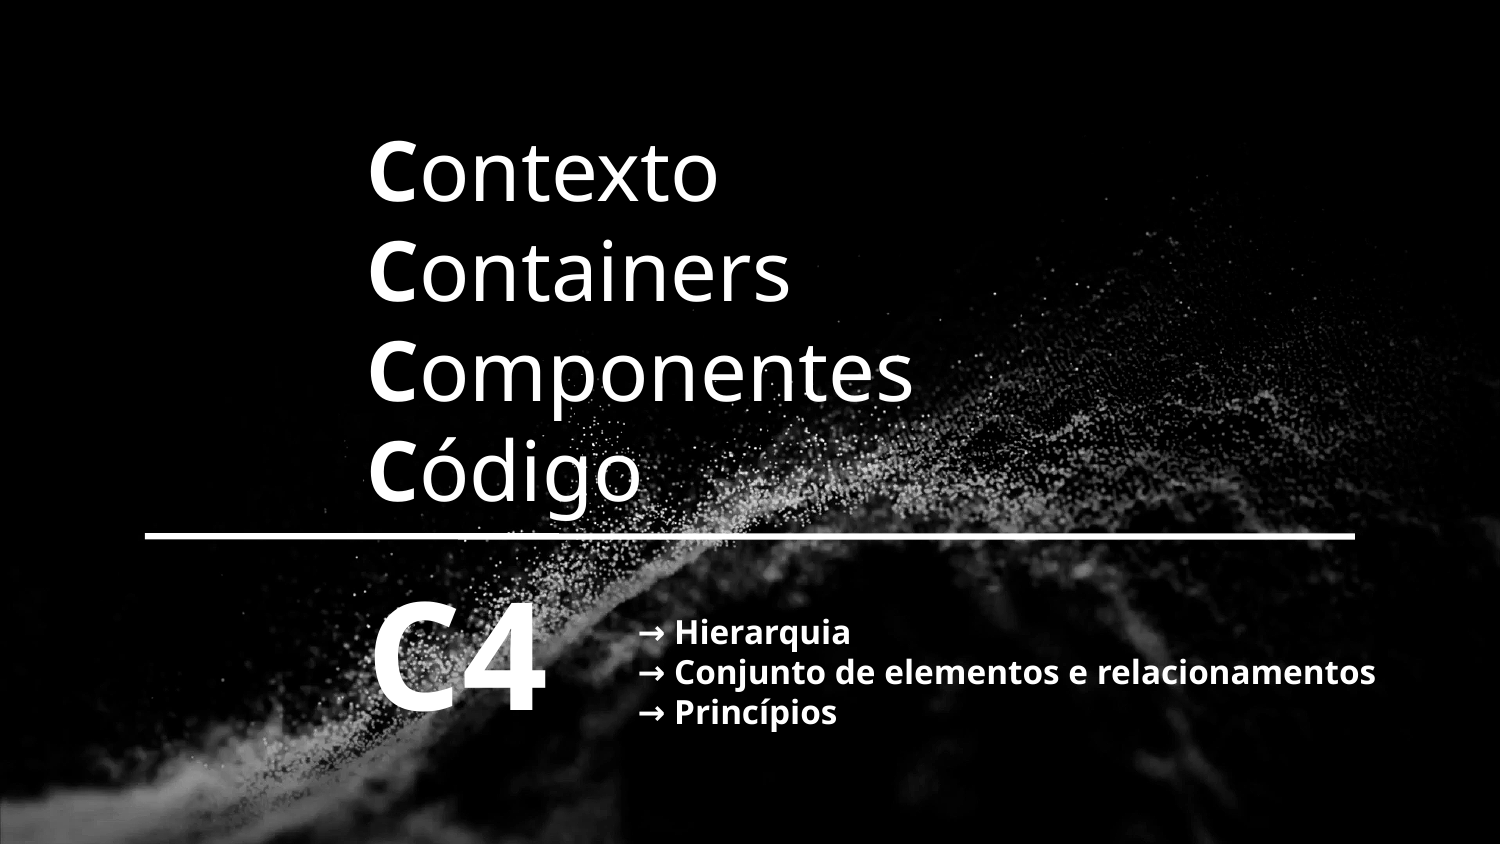

Contexto
Containers
Componentes
Código
C4
→ Hierarquia
→ Conjunto de elementos e relacionamentos
→ Princípios